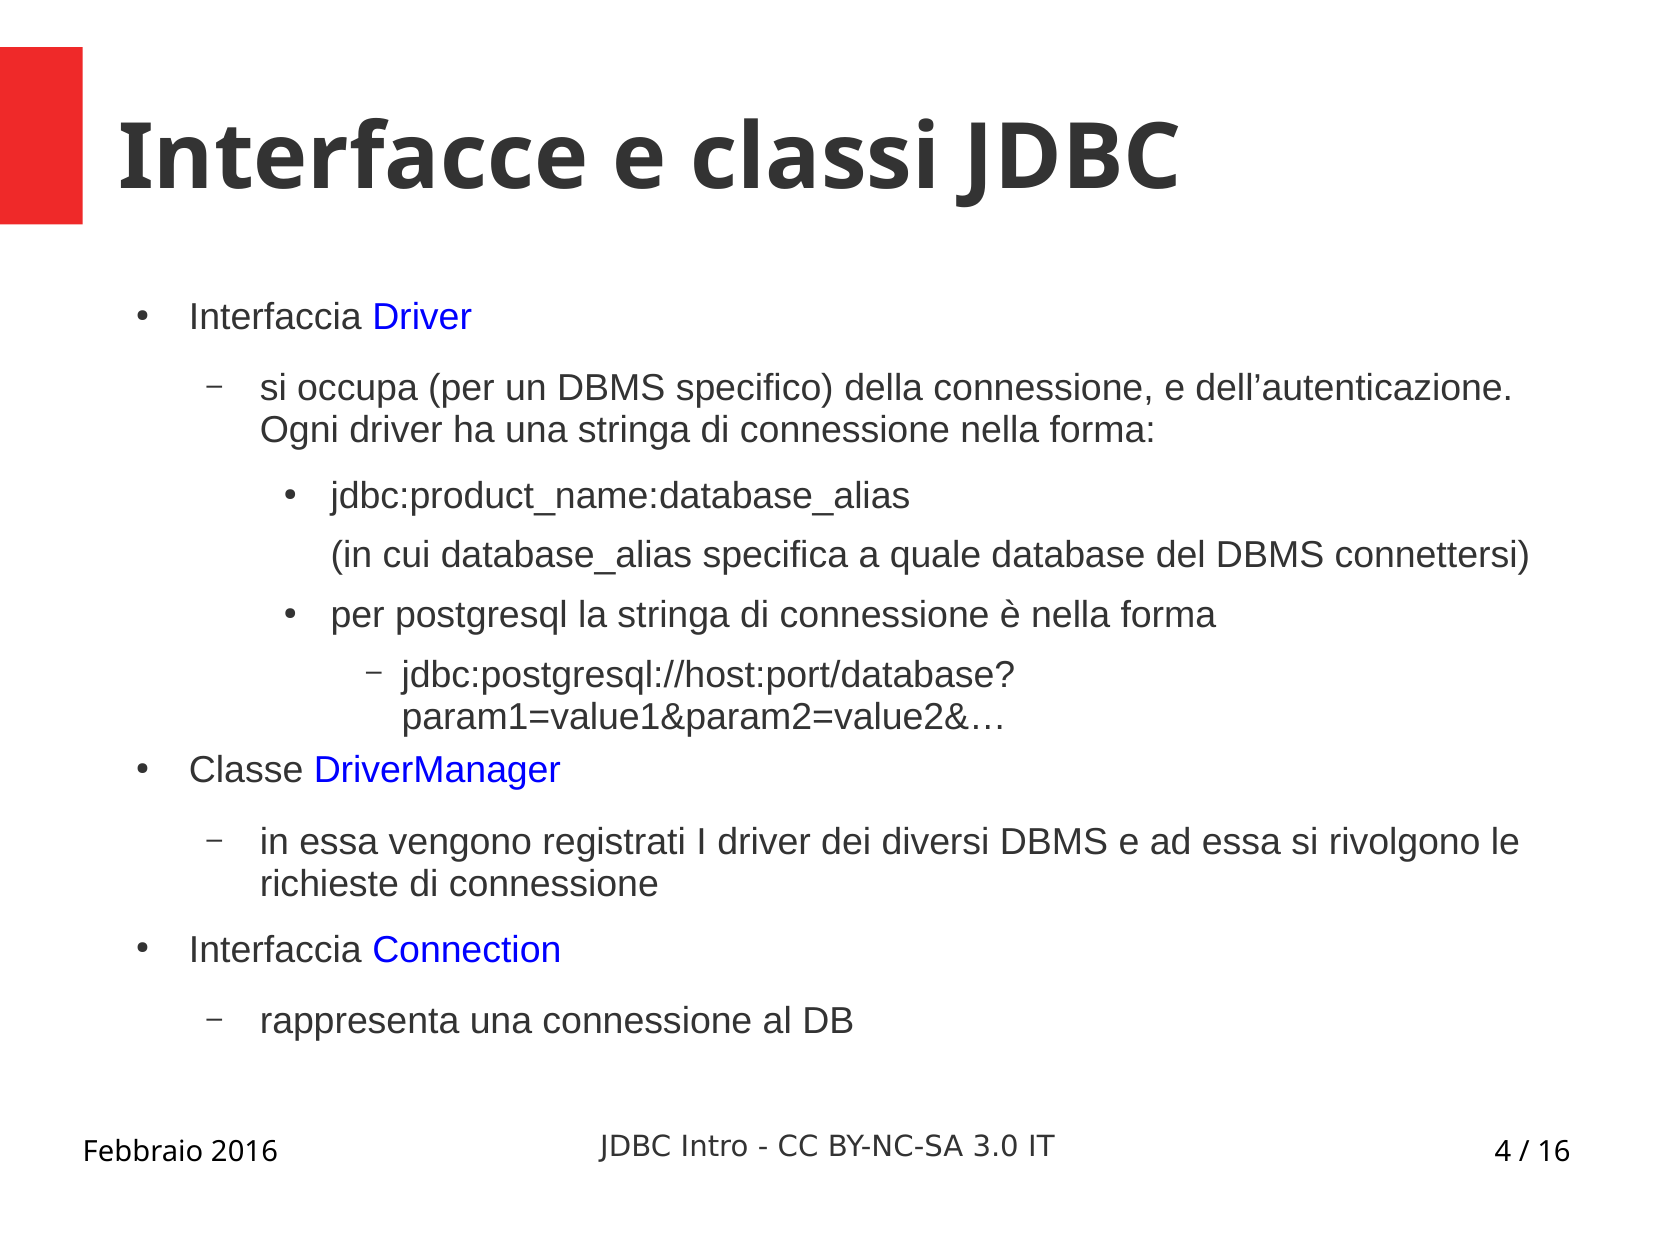

# Interfacce e classi JDBC
Interfaccia Driver
si occupa (per un DBMS specifico) della connessione, e dell’autenticazione. Ogni driver ha una stringa di connessione nella forma:
jdbc:product_name:database_alias
(in cui database_alias specifica a quale database del DBMS connettersi)
per postgresql la stringa di connessione è nella forma
jdbc:postgresql://host:port/database?param1=value1&param2=value2&…
Classe DriverManager
in essa vengono registrati I driver dei diversi DBMS e ad essa si rivolgono le richieste di connessione
Interfaccia Connection
rappresenta una connessione al DB
4